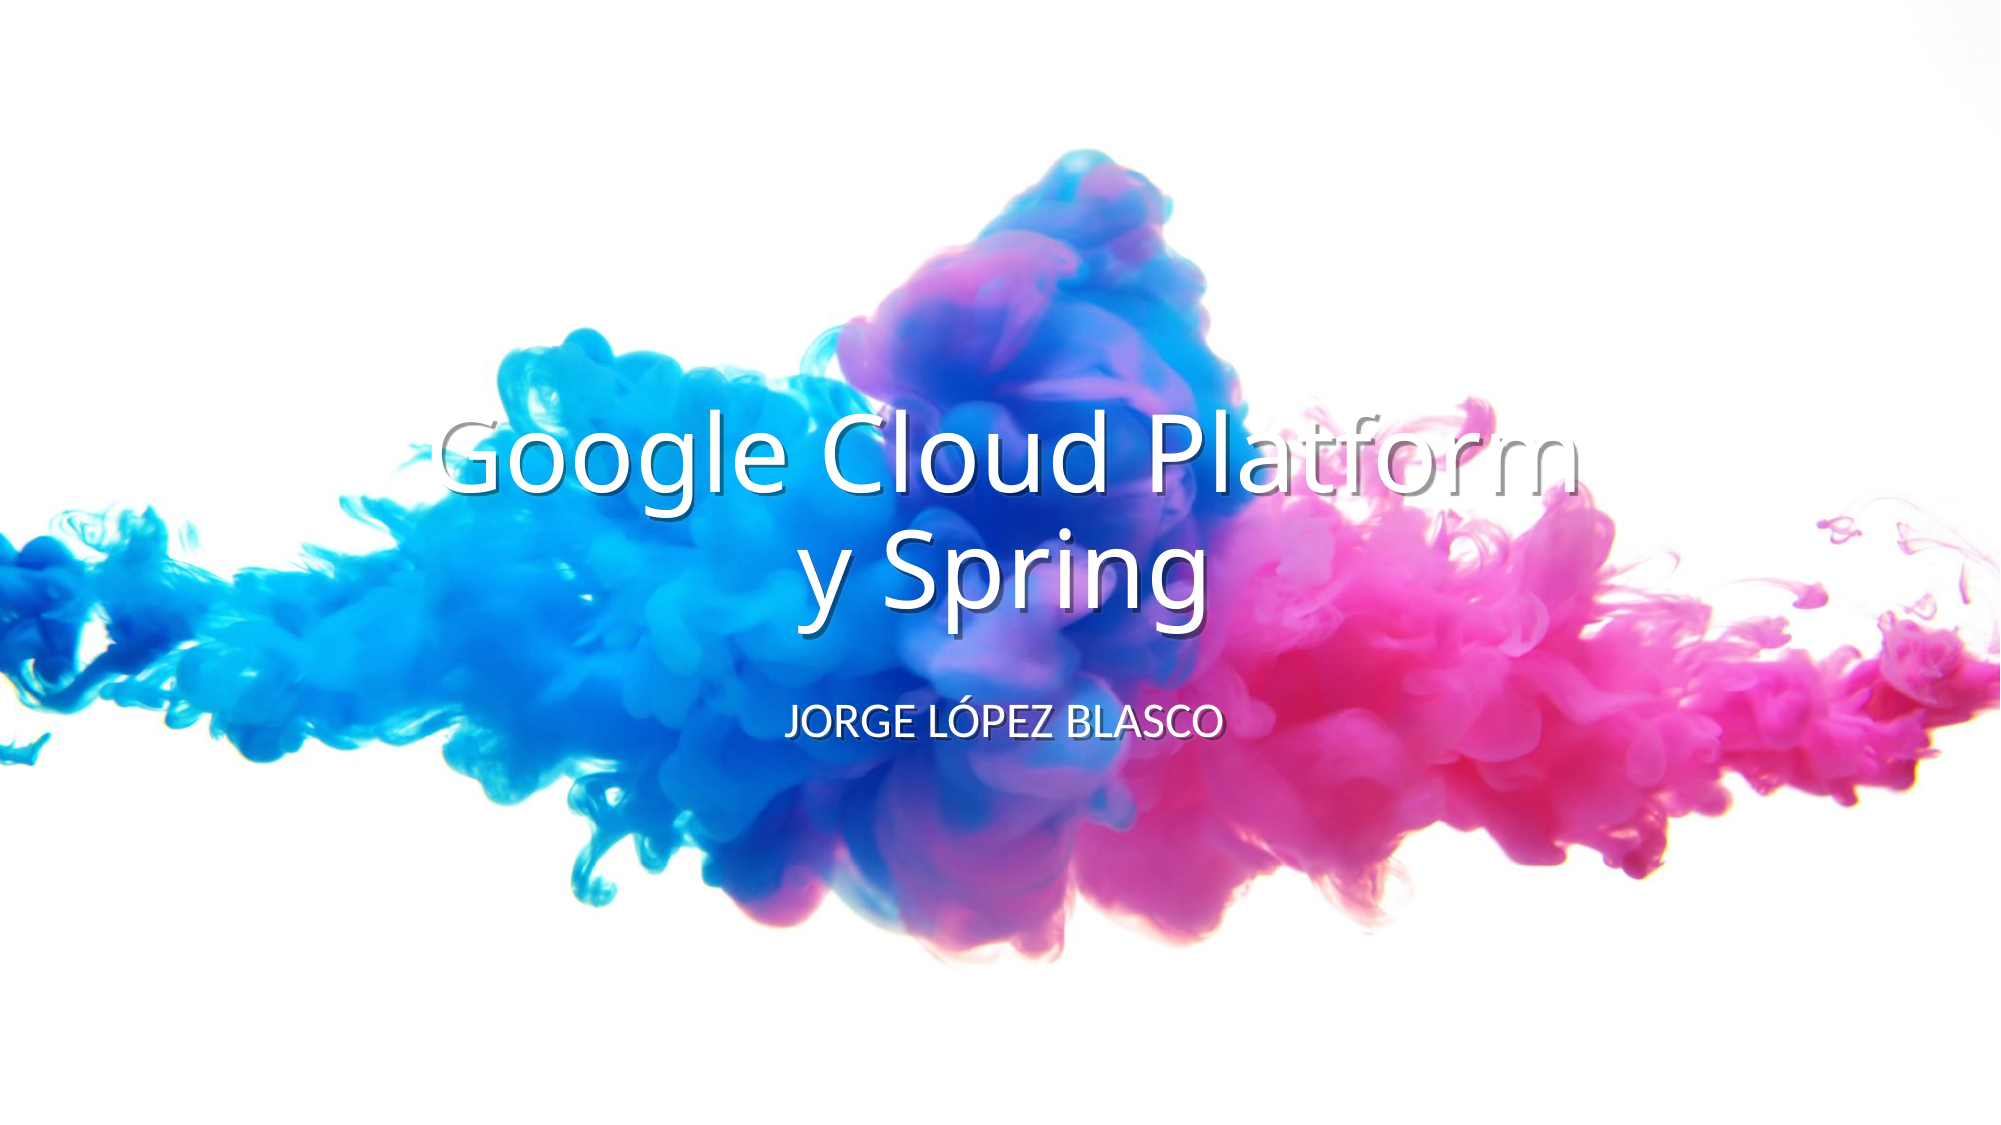

# Google Cloud Platform y Spring
JORGE LÓPEZ BLASCO